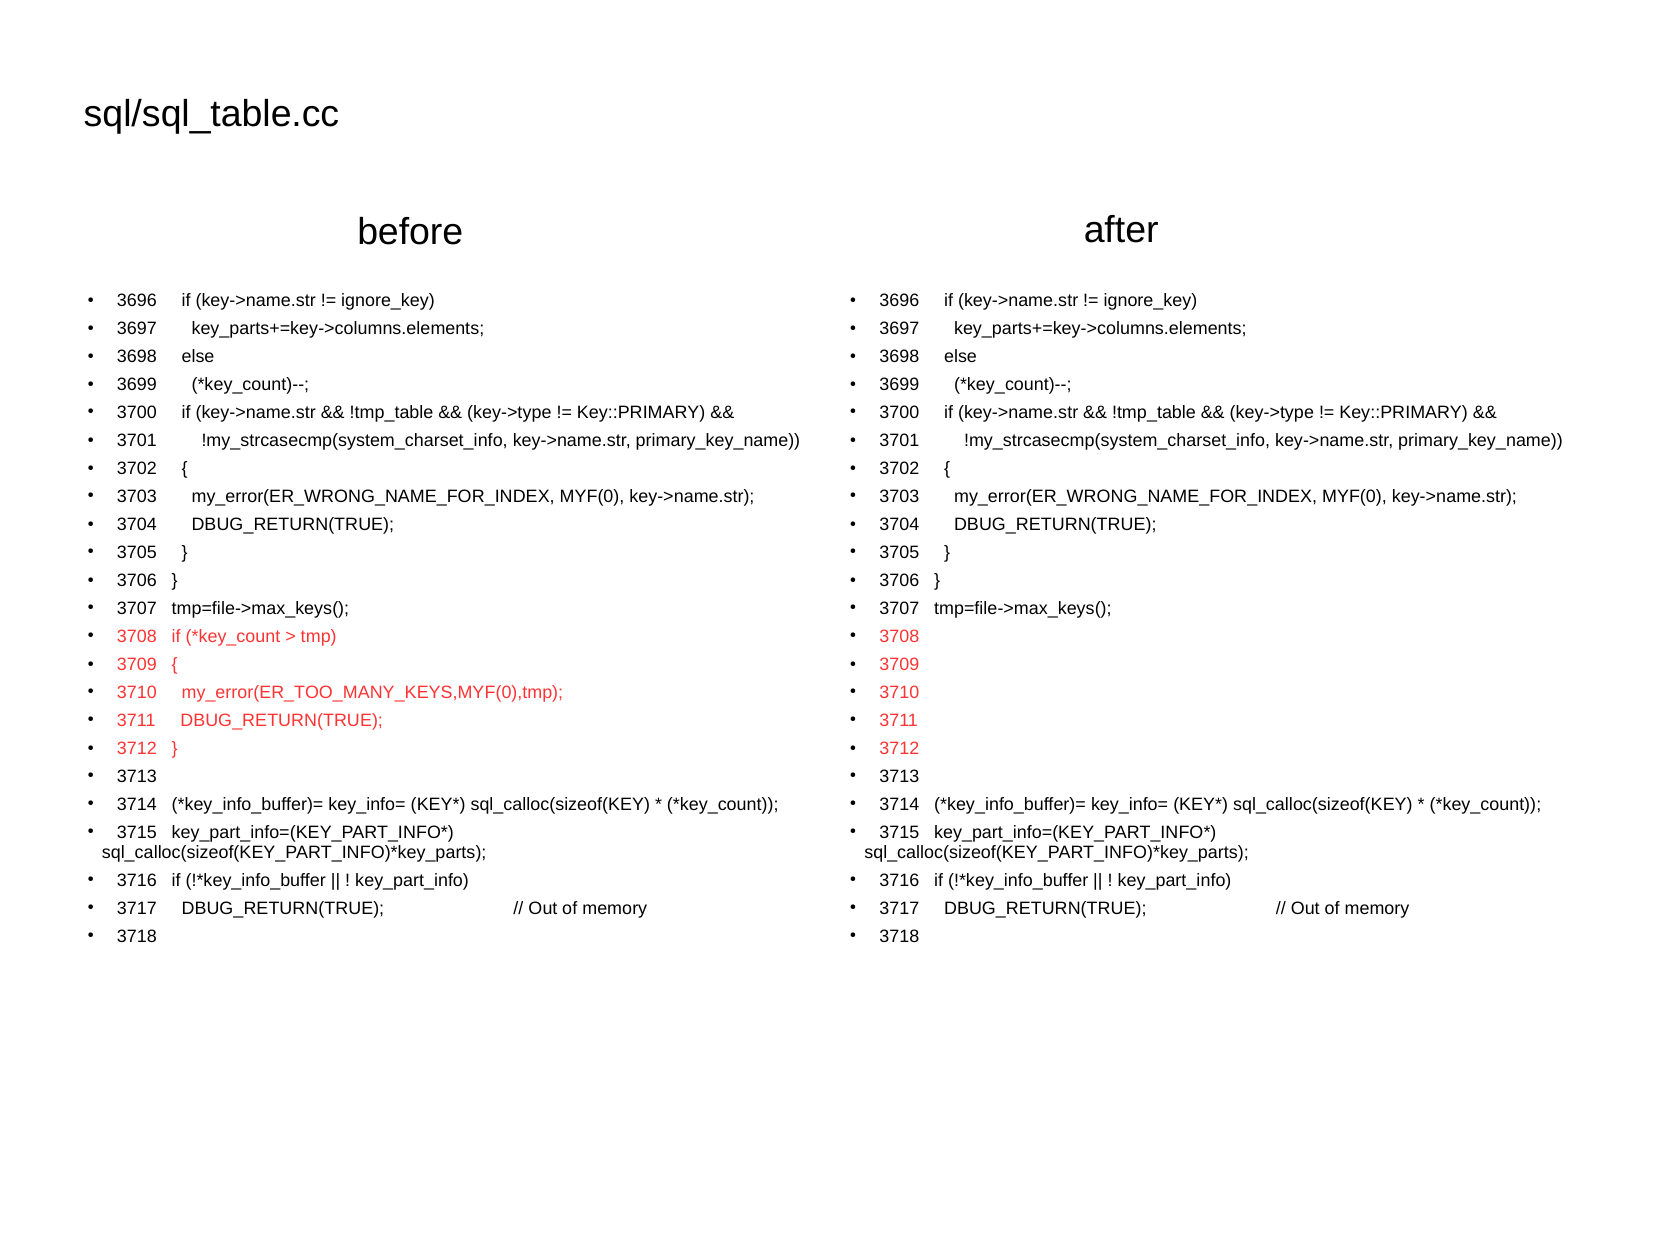

sql/sql_table.cc
after
before
# 3696 if (key->name.str != ignore_key)
 3697 key_parts+=key->columns.elements;
 3698 else
 3699 (*key_count)--;
 3700 if (key->name.str && !tmp_table && (key->type != Key::PRIMARY) &&
 3701 !my_strcasecmp(system_charset_info, key->name.str, primary_key_name))
 3702 {
 3703 my_error(ER_WRONG_NAME_FOR_INDEX, MYF(0), key->name.str);
 3704 DBUG_RETURN(TRUE);
 3705 }
 3706 }
 3707 tmp=file->max_keys();
 3708 if (*key_count > tmp)
 3709 {
 3710 my_error(ER_TOO_MANY_KEYS,MYF(0),tmp);
 3711 DBUG_RETURN(TRUE);
 3712 }
 3713
 3714 (*key_info_buffer)= key_info= (KEY*) sql_calloc(sizeof(KEY) * (*key_count));
 3715 key_part_info=(KEY_PART_INFO*) sql_calloc(sizeof(KEY_PART_INFO)*key_parts);
 3716 if (!*key_info_buffer || ! key_part_info)
 3717 DBUG_RETURN(TRUE); // Out of memory
 3718
 3696 if (key->name.str != ignore_key)
 3697 key_parts+=key->columns.elements;
 3698 else
 3699 (*key_count)--;
 3700 if (key->name.str && !tmp_table && (key->type != Key::PRIMARY) &&
 3701 !my_strcasecmp(system_charset_info, key->name.str, primary_key_name))
 3702 {
 3703 my_error(ER_WRONG_NAME_FOR_INDEX, MYF(0), key->name.str);
 3704 DBUG_RETURN(TRUE);
 3705 }
 3706 }
 3707 tmp=file->max_keys();
 3708
 3709
 3710
 3711
 3712
 3713
 3714 (*key_info_buffer)= key_info= (KEY*) sql_calloc(sizeof(KEY) * (*key_count));
 3715 key_part_info=(KEY_PART_INFO*) sql_calloc(sizeof(KEY_PART_INFO)*key_parts);
 3716 if (!*key_info_buffer || ! key_part_info)
 3717 DBUG_RETURN(TRUE); // Out of memory
 3718